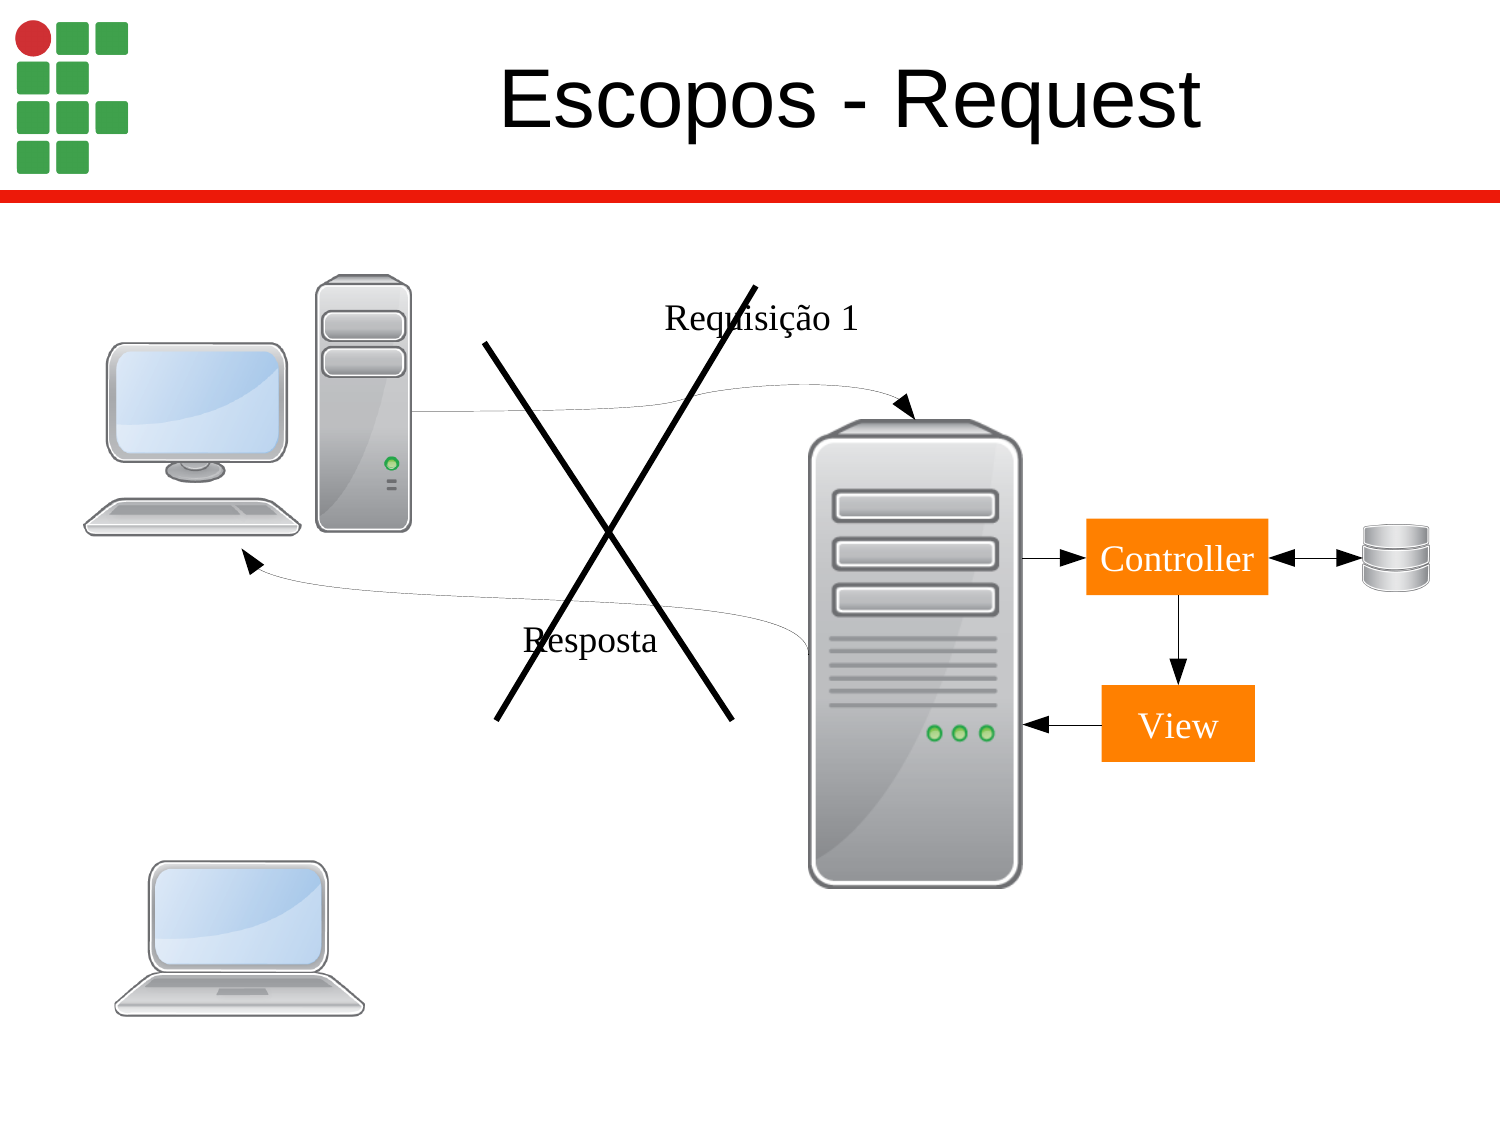

# Escopos - Request
Requisição 1
Controller
Resposta
View